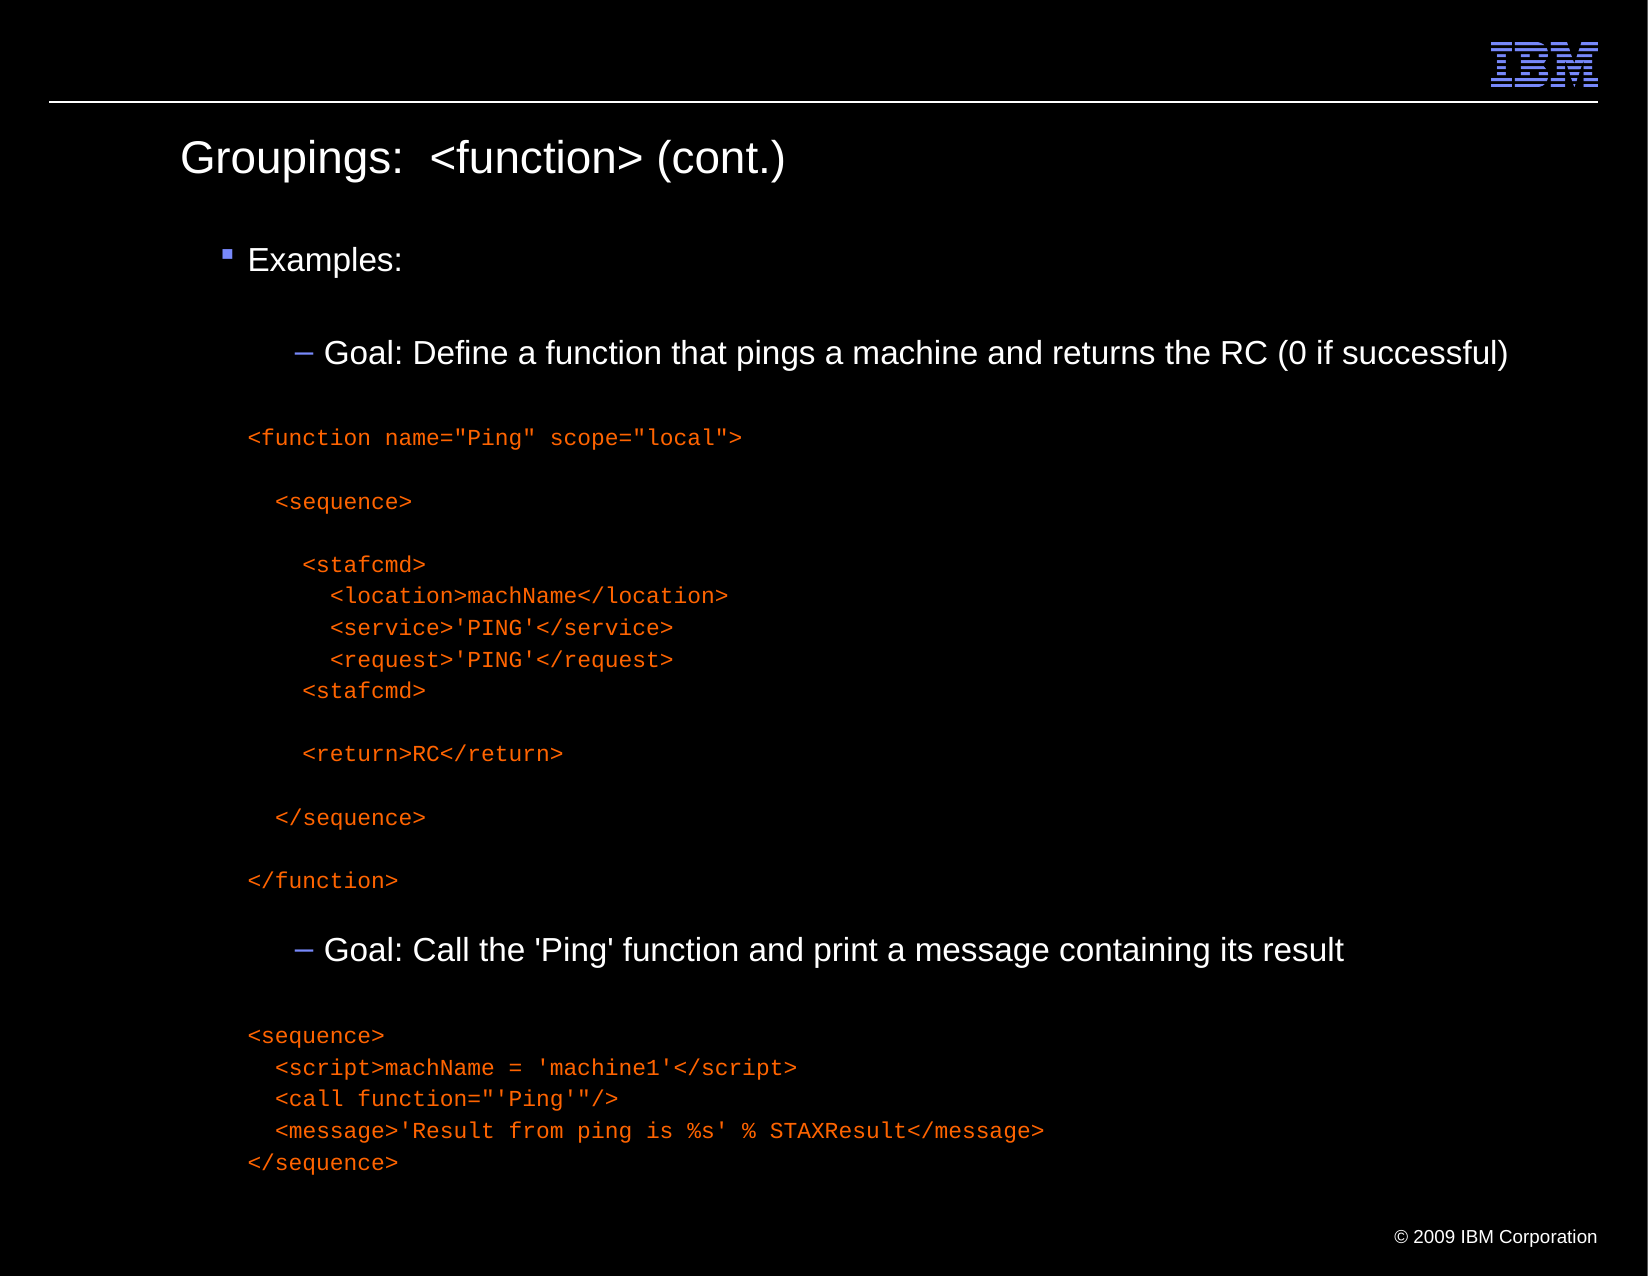

# Groupings: <function> (cont.)
Examples:
Goal: Define a function that pings a machine and returns the RC (0 if successful)
 <function name="Ping" scope="local">
 <sequence>
 <stafcmd>
 <location>machName</location>
 <service>'PING'</service>
 <request>'PING'</request>
 <stafcmd>
 <return>RC</return>
 </sequence>
 </function>
Goal: Call the 'Ping' function and print a message containing its result
 <sequence>
 <script>machName = 'machine1'</script>
 <call function="'Ping'"/>
 <message>'Result from ping is %s' % STAXResult</message>
 </sequence>